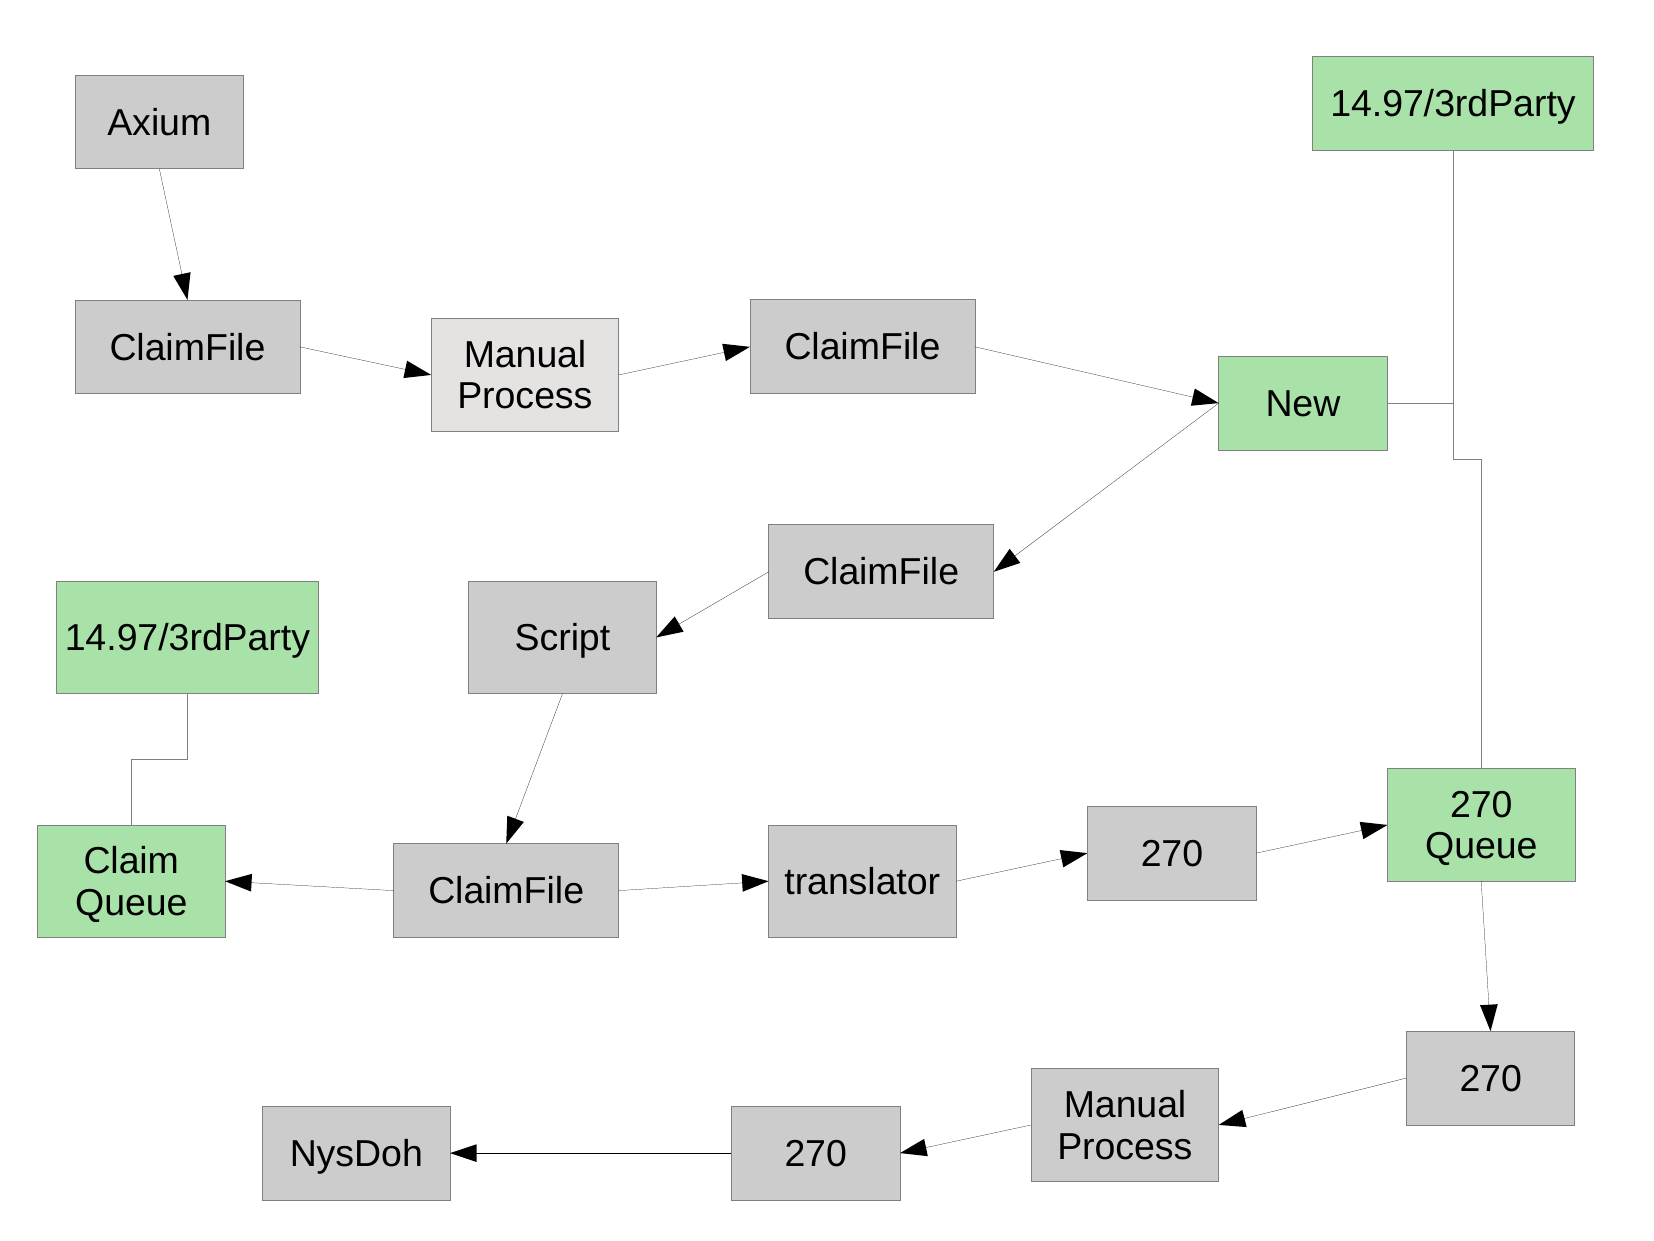

14.97/3rdParty
Axium
ClaimFile
ClaimFile
Manual
Process
New
ClaimFile
14.97/3rdParty
Script
270
Queue
270
Claim
Queue
translator
ClaimFile
270
Manual
Process
Manual
Process
NysDoh
270